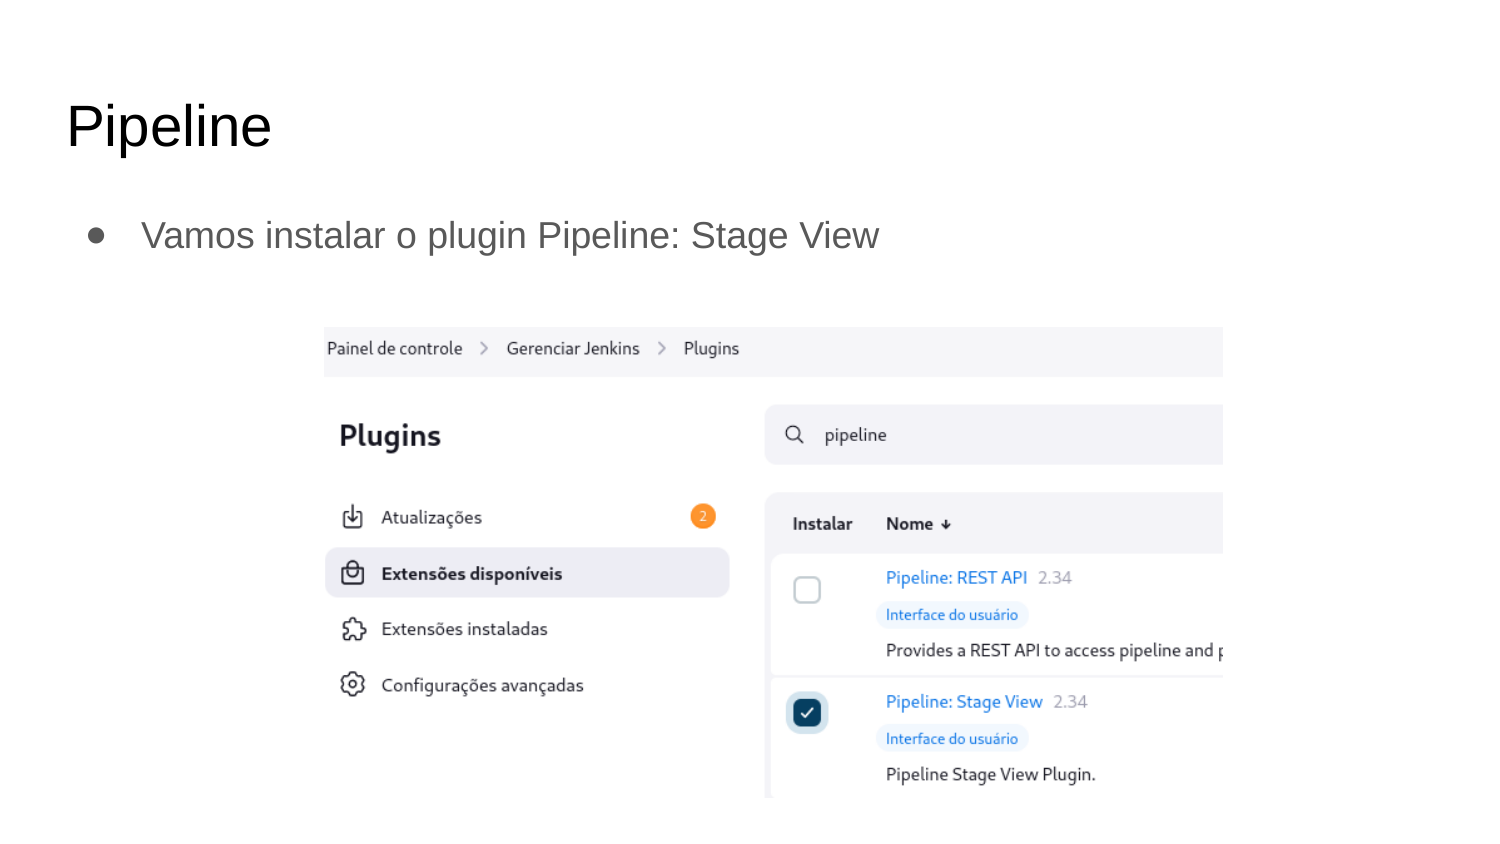

# Pipeline
Vamos instalar o plugin Pipeline: Stage View